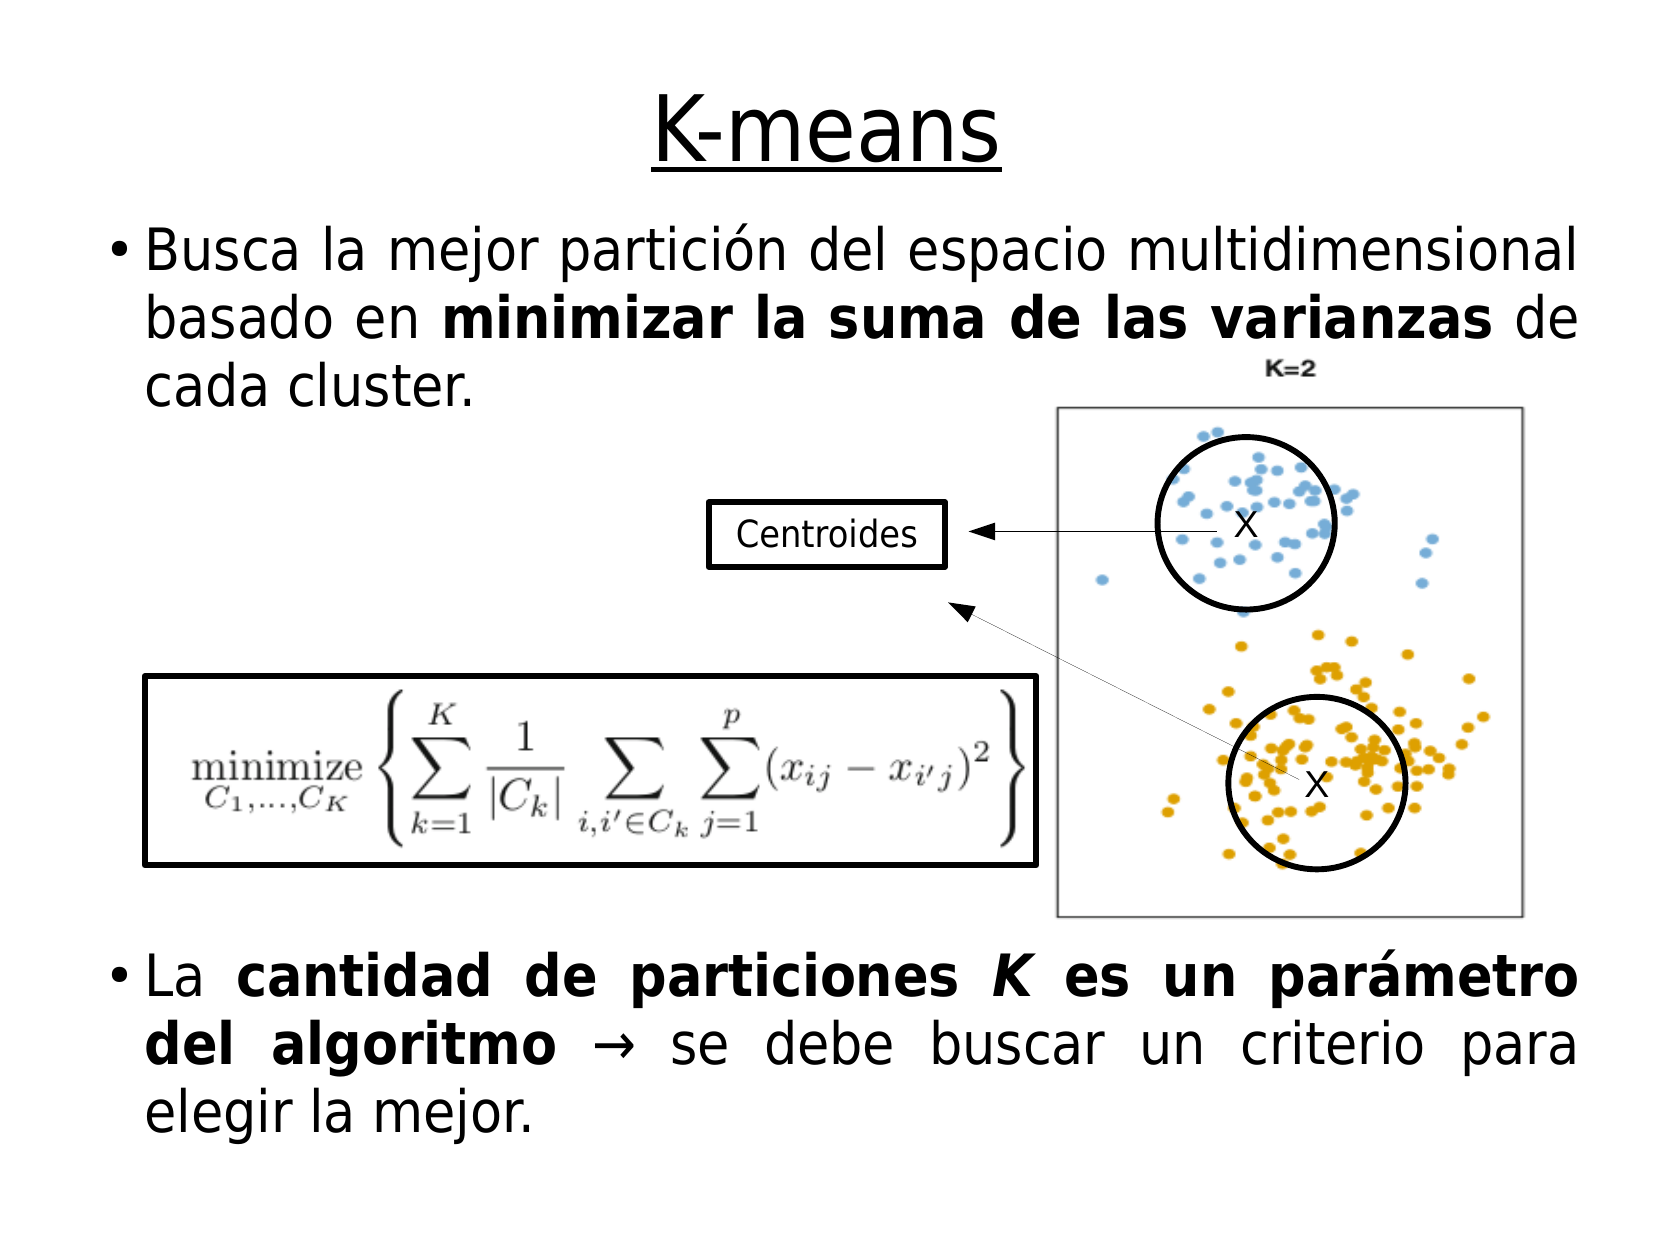

# K-means
Busca la mejor partición del espacio multidimensional basado en minimizar la suma de las varianzas de cada cluster.
La cantidad de particiones K es un parámetro del algoritmo → se debe buscar un criterio para elegir la mejor.
X
Centroides
X